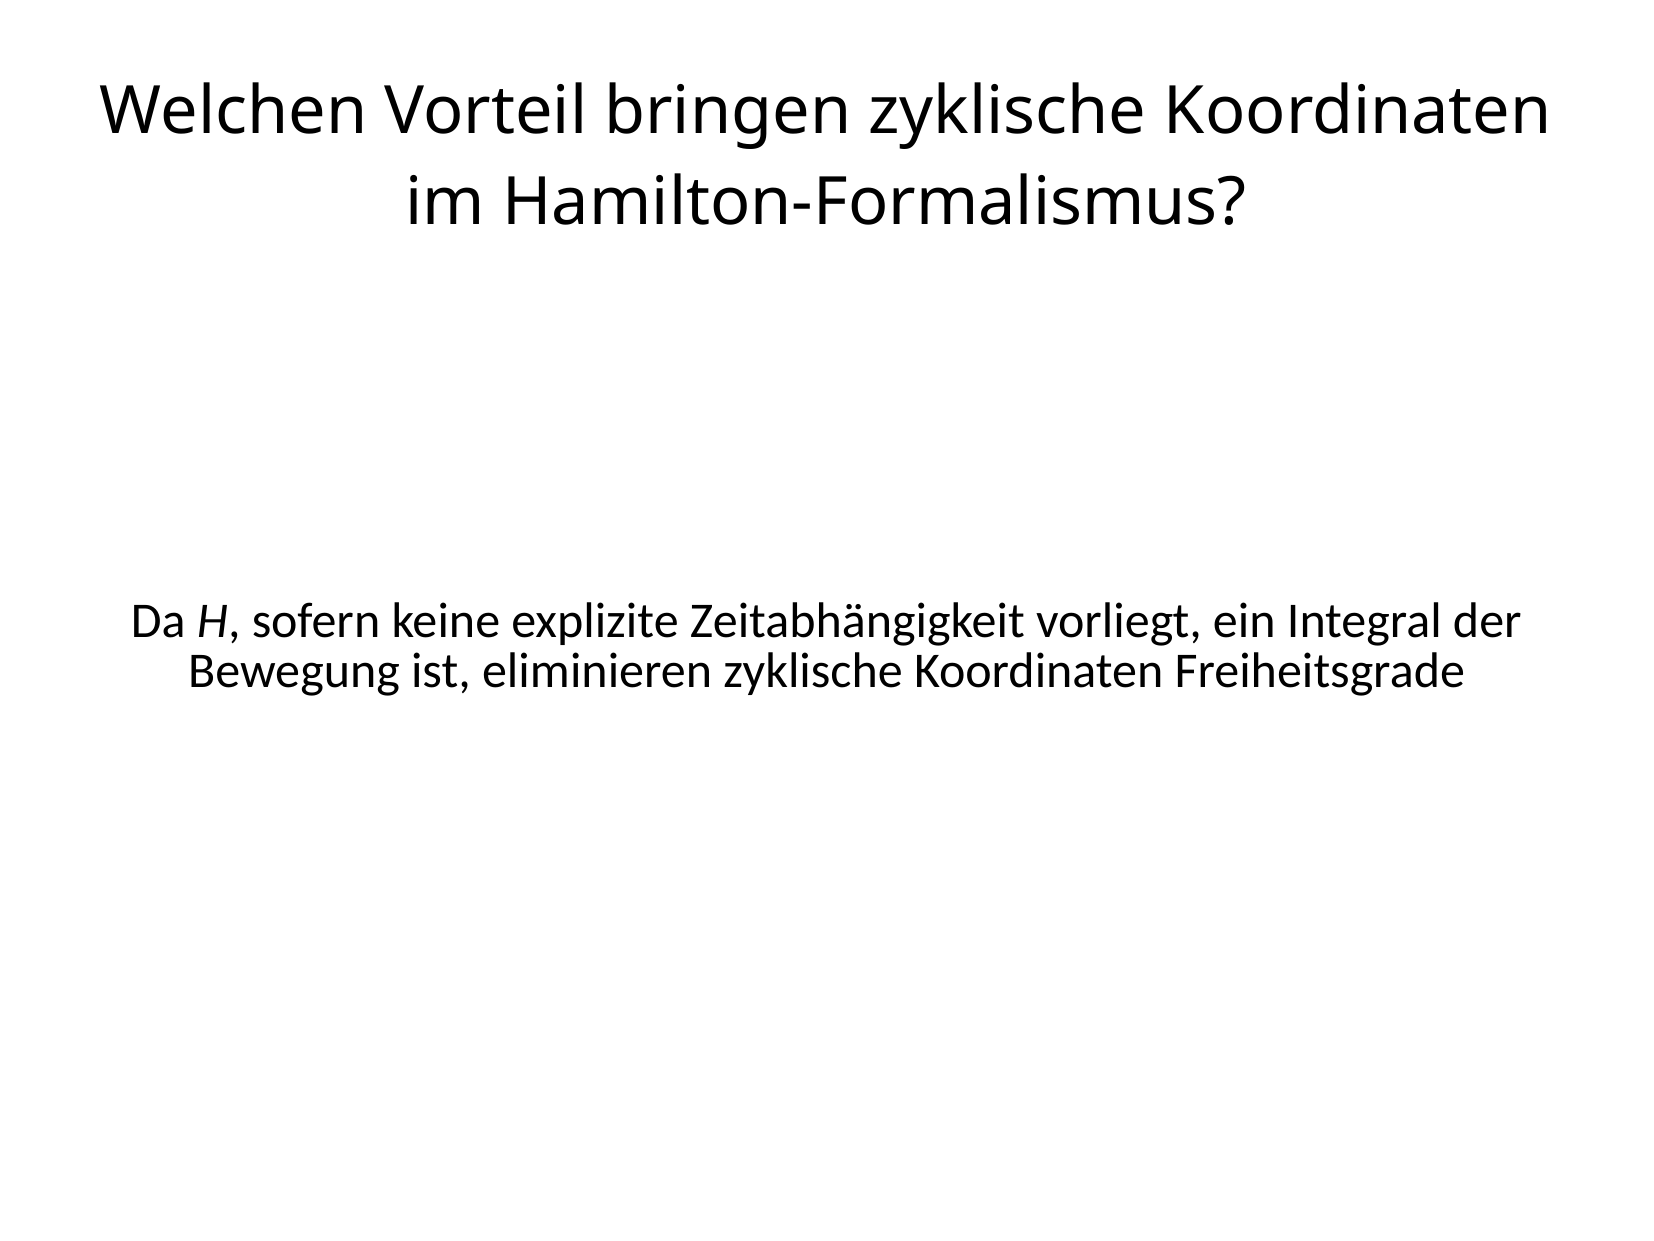

# Welchen Vorteil bringen zyklische Koordinaten im Hamilton-Formalismus?
Da H, sofern keine explizite Zeitabhängigkeit vorliegt, ein Integral der Bewegung ist, eliminieren zyklische Koordinaten Freiheitsgrade